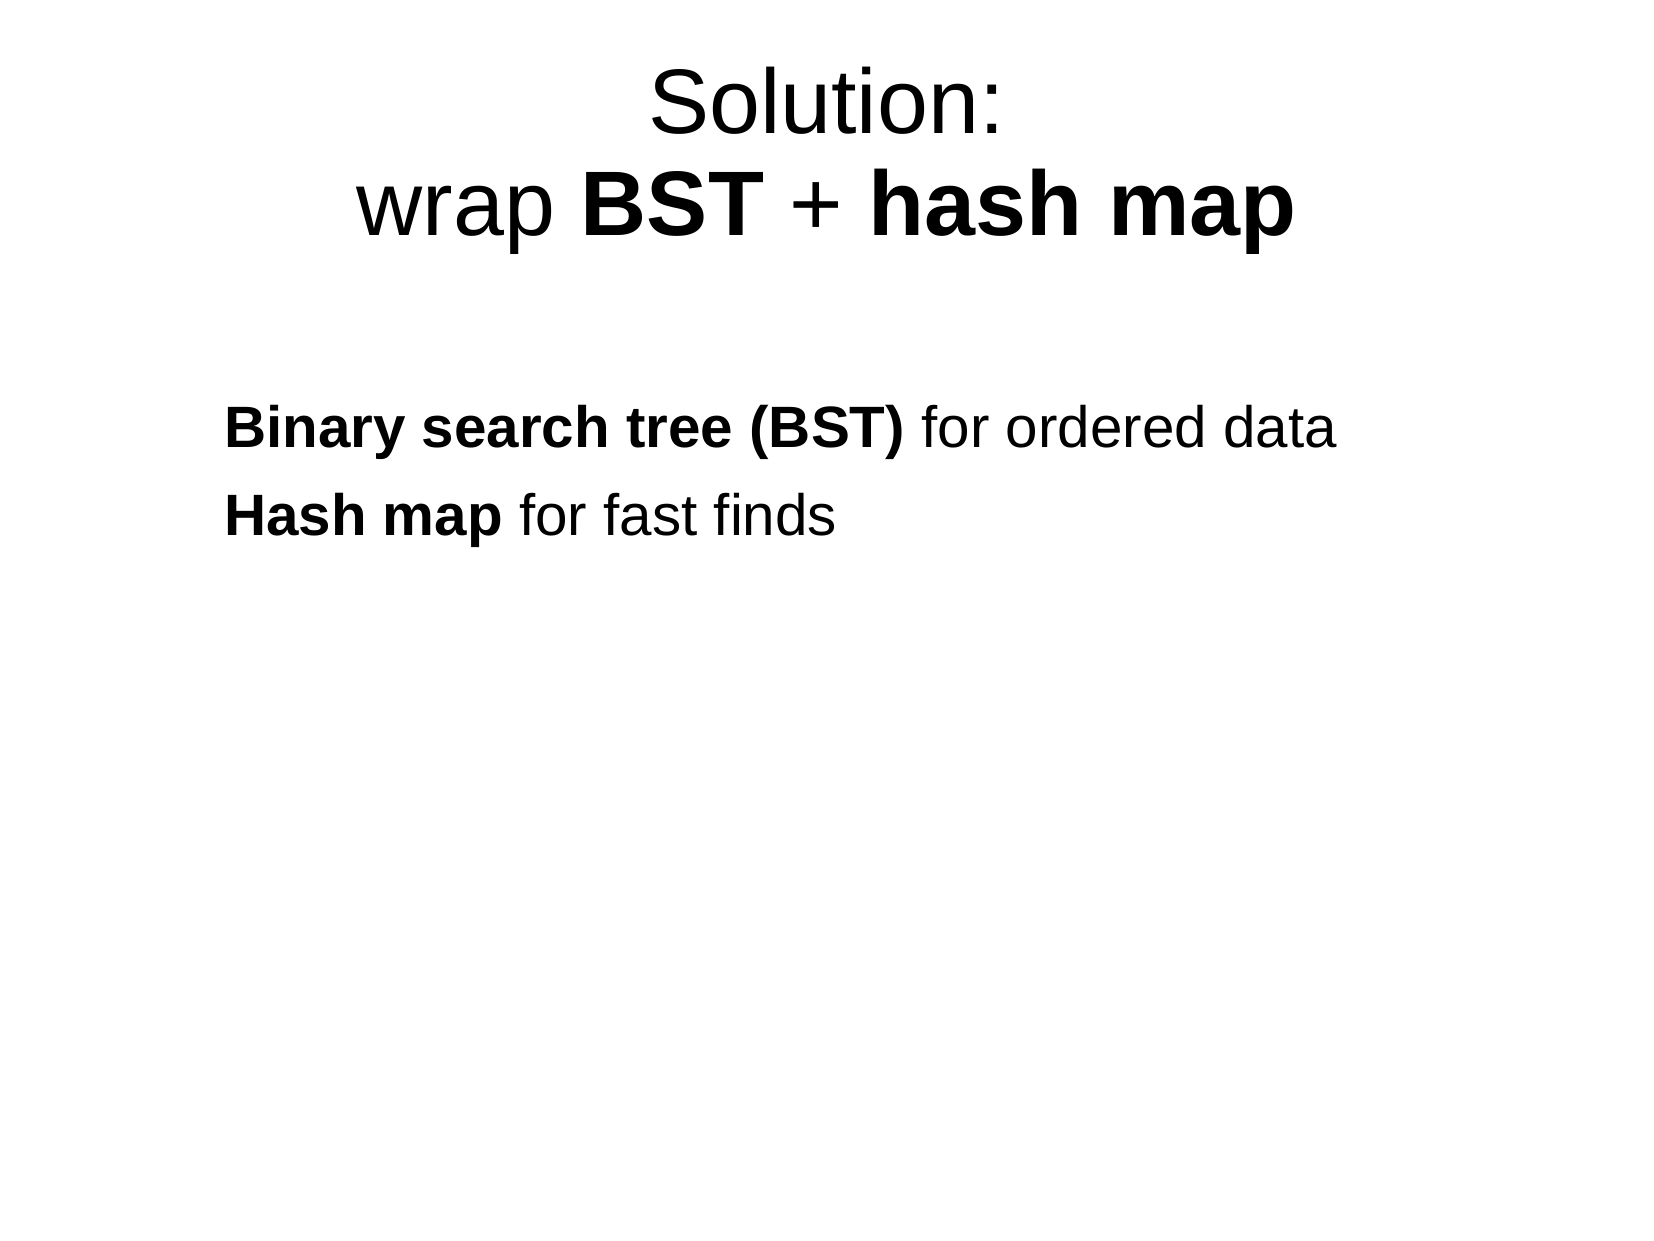

# Solution: wrap BST + hash map
Binary search tree (BST) for ordered data
Hash map for fast finds